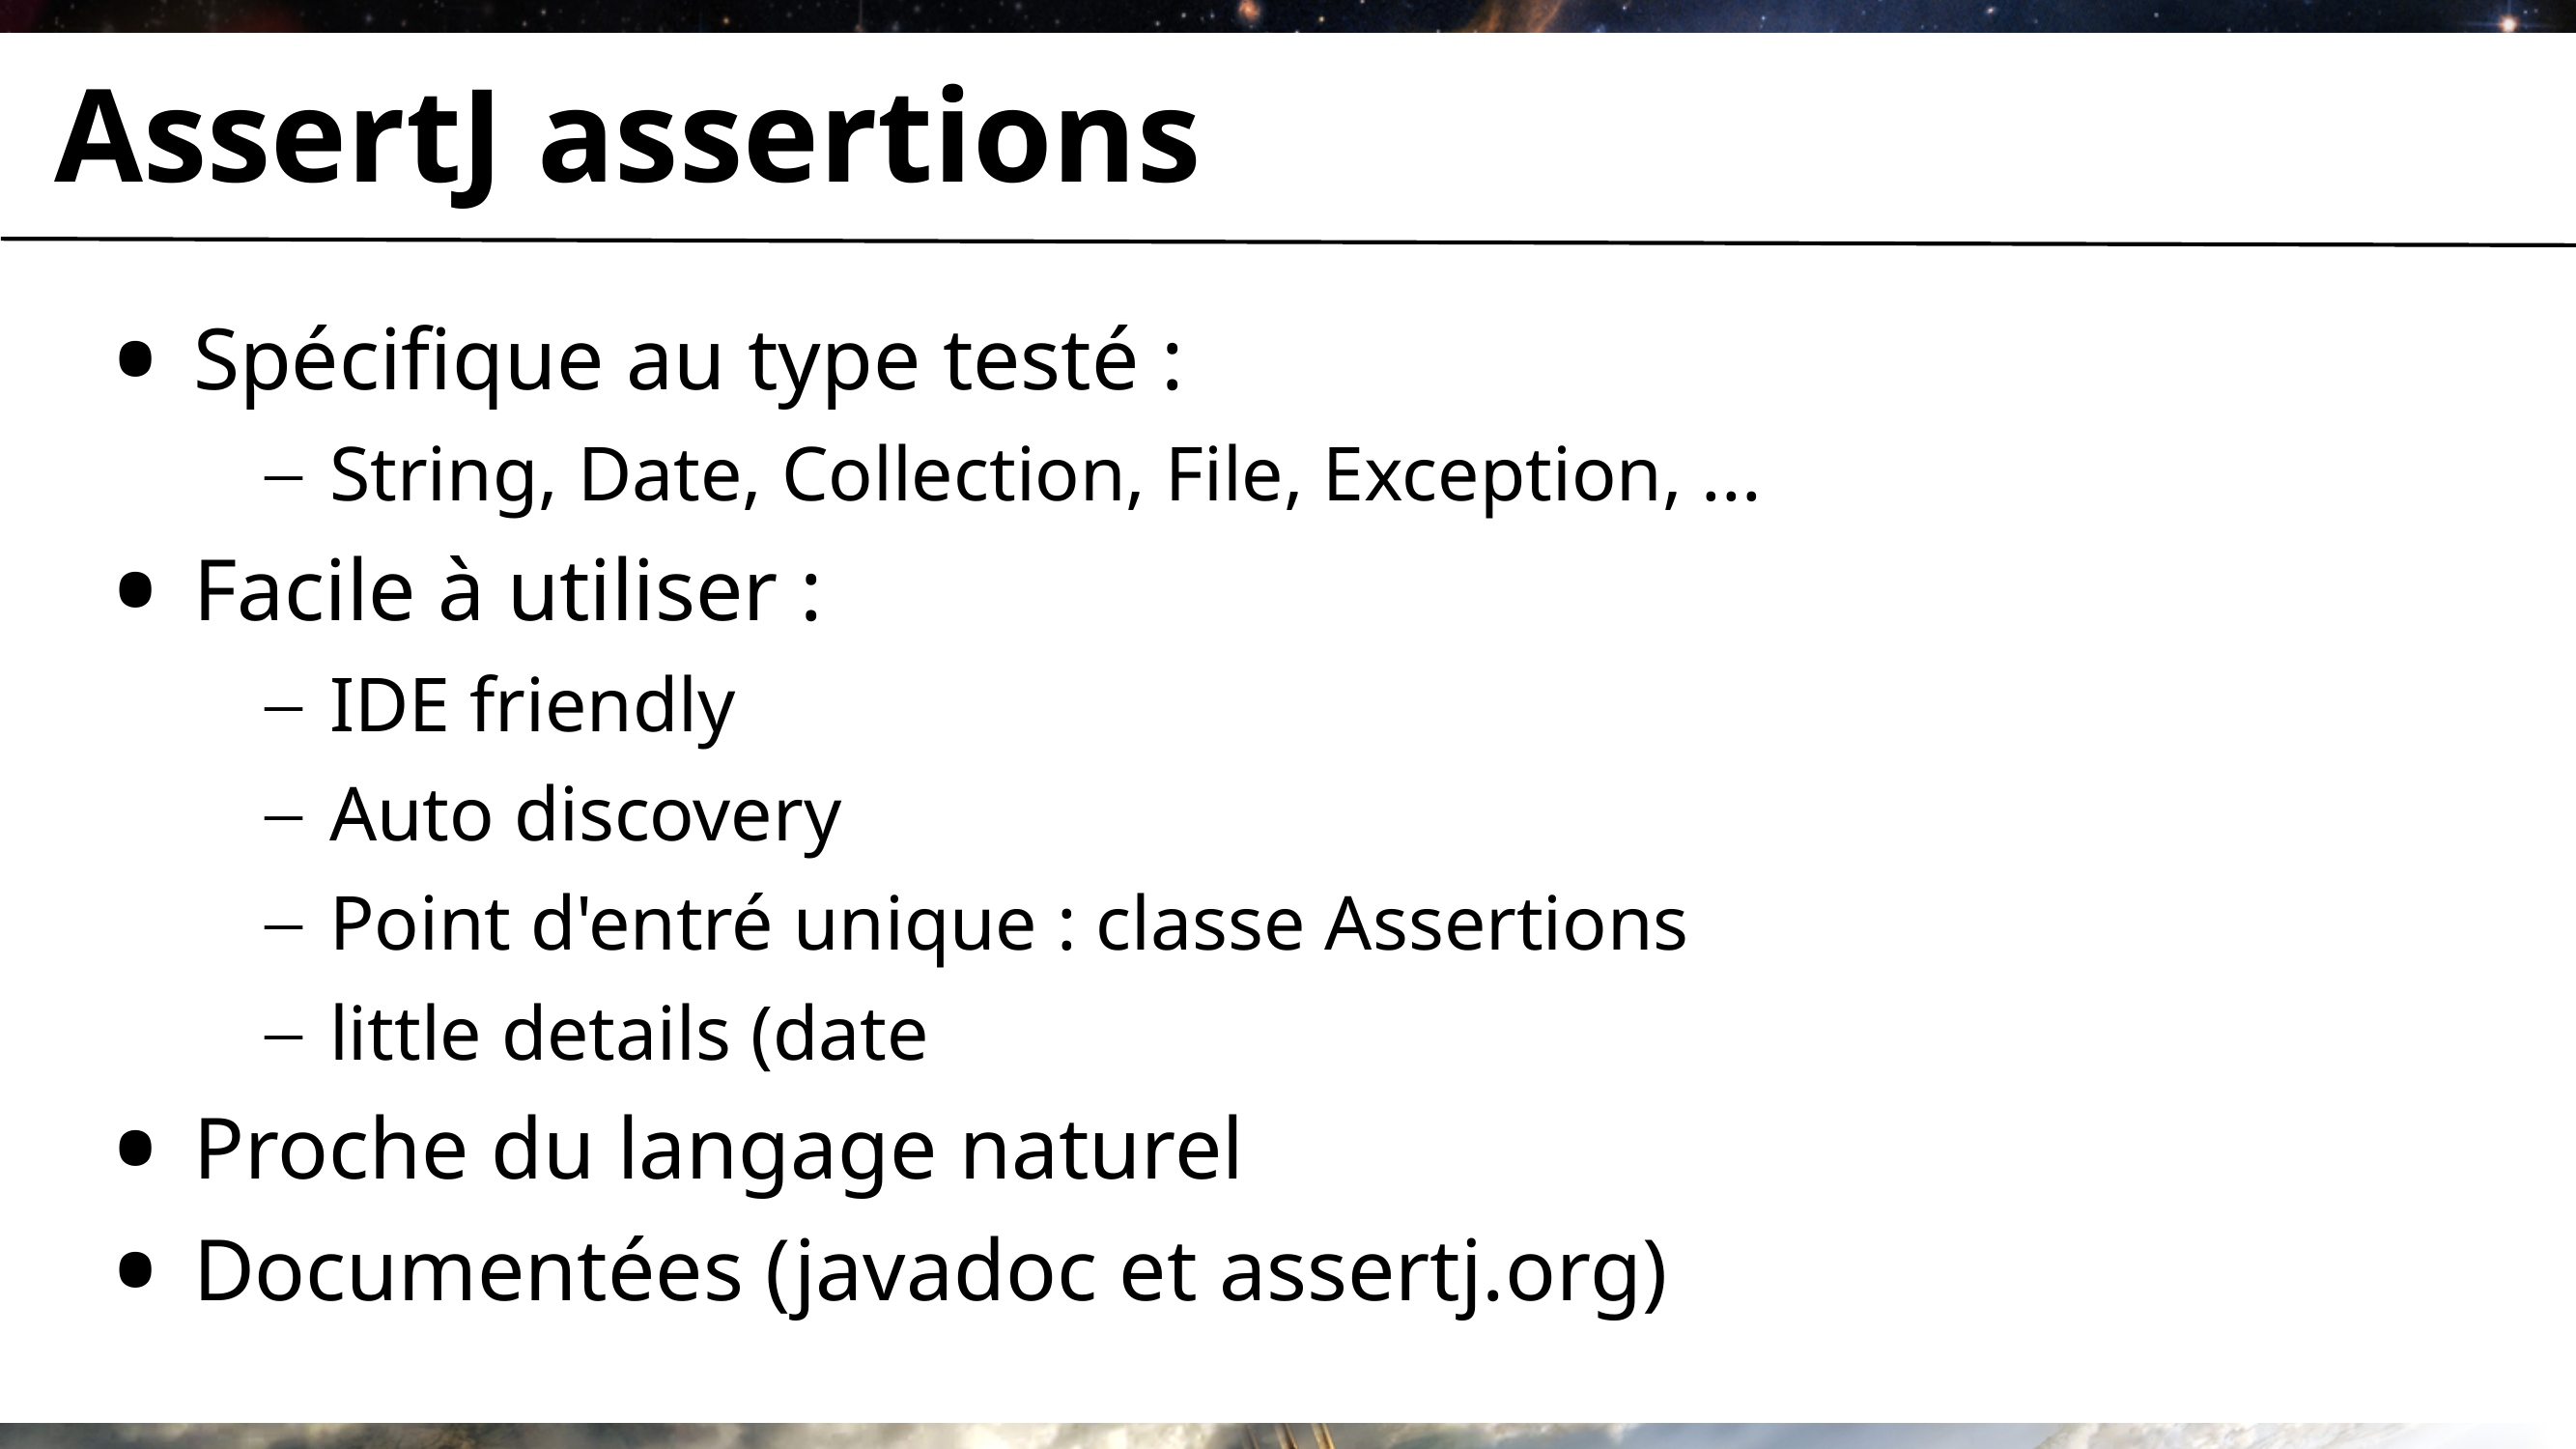

# AssertJ assertions
Spécifique au type testé :
 String, Date, Collection, File, Exception, ...
Facile à utiliser :
 IDE friendly
 Auto discovery
 Point d'entré unique : classe Assertions
 little details (date
Proche du langage naturel
Documentées (javadoc et assertj.org)